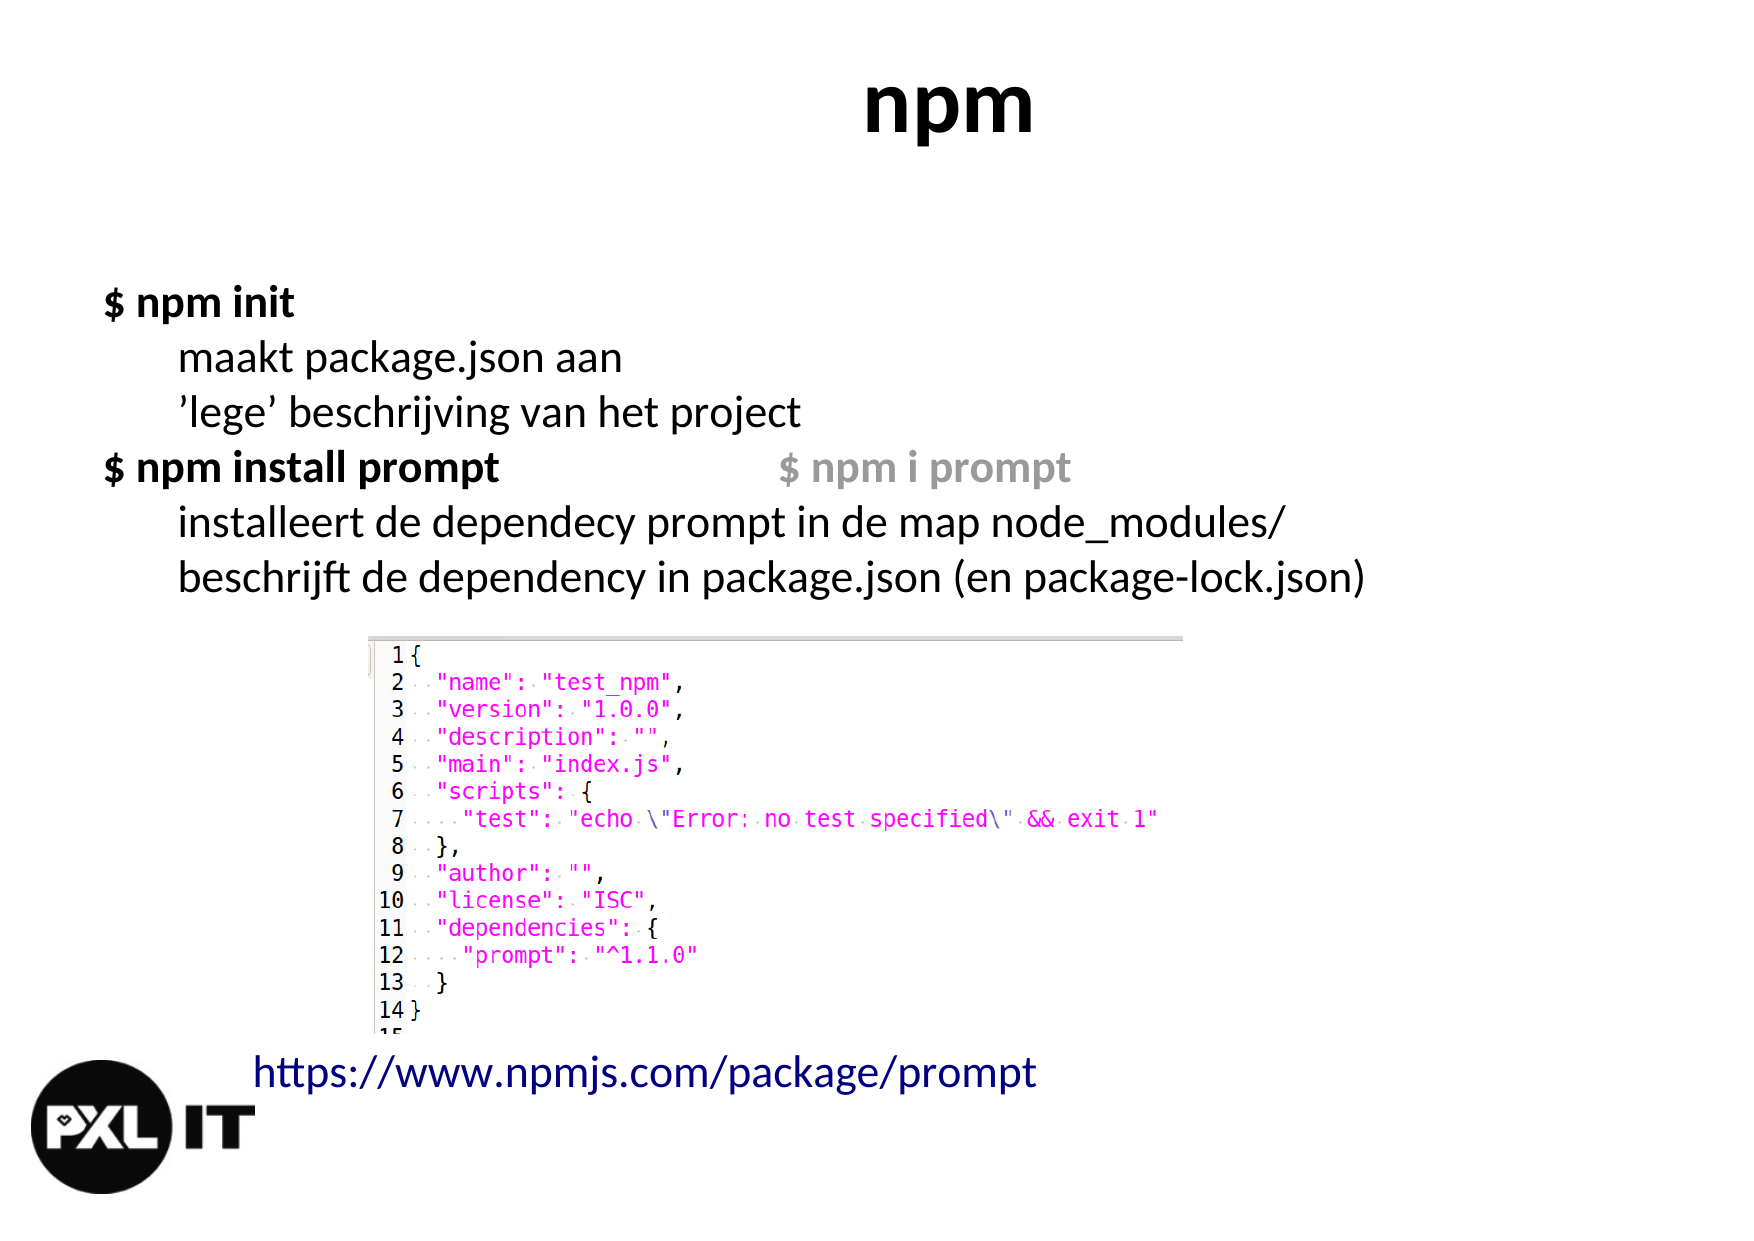

npm
$ npm init
	maakt package.json aan
	’lege’ beschrijving van het project
$ npm install prompt 				$ npm i prompt
	installeert de dependecy prompt in de map node_modules/
	beschrijft de dependency in package.json (en package-lock.json)
		https://www.npmjs.com/package/prompt